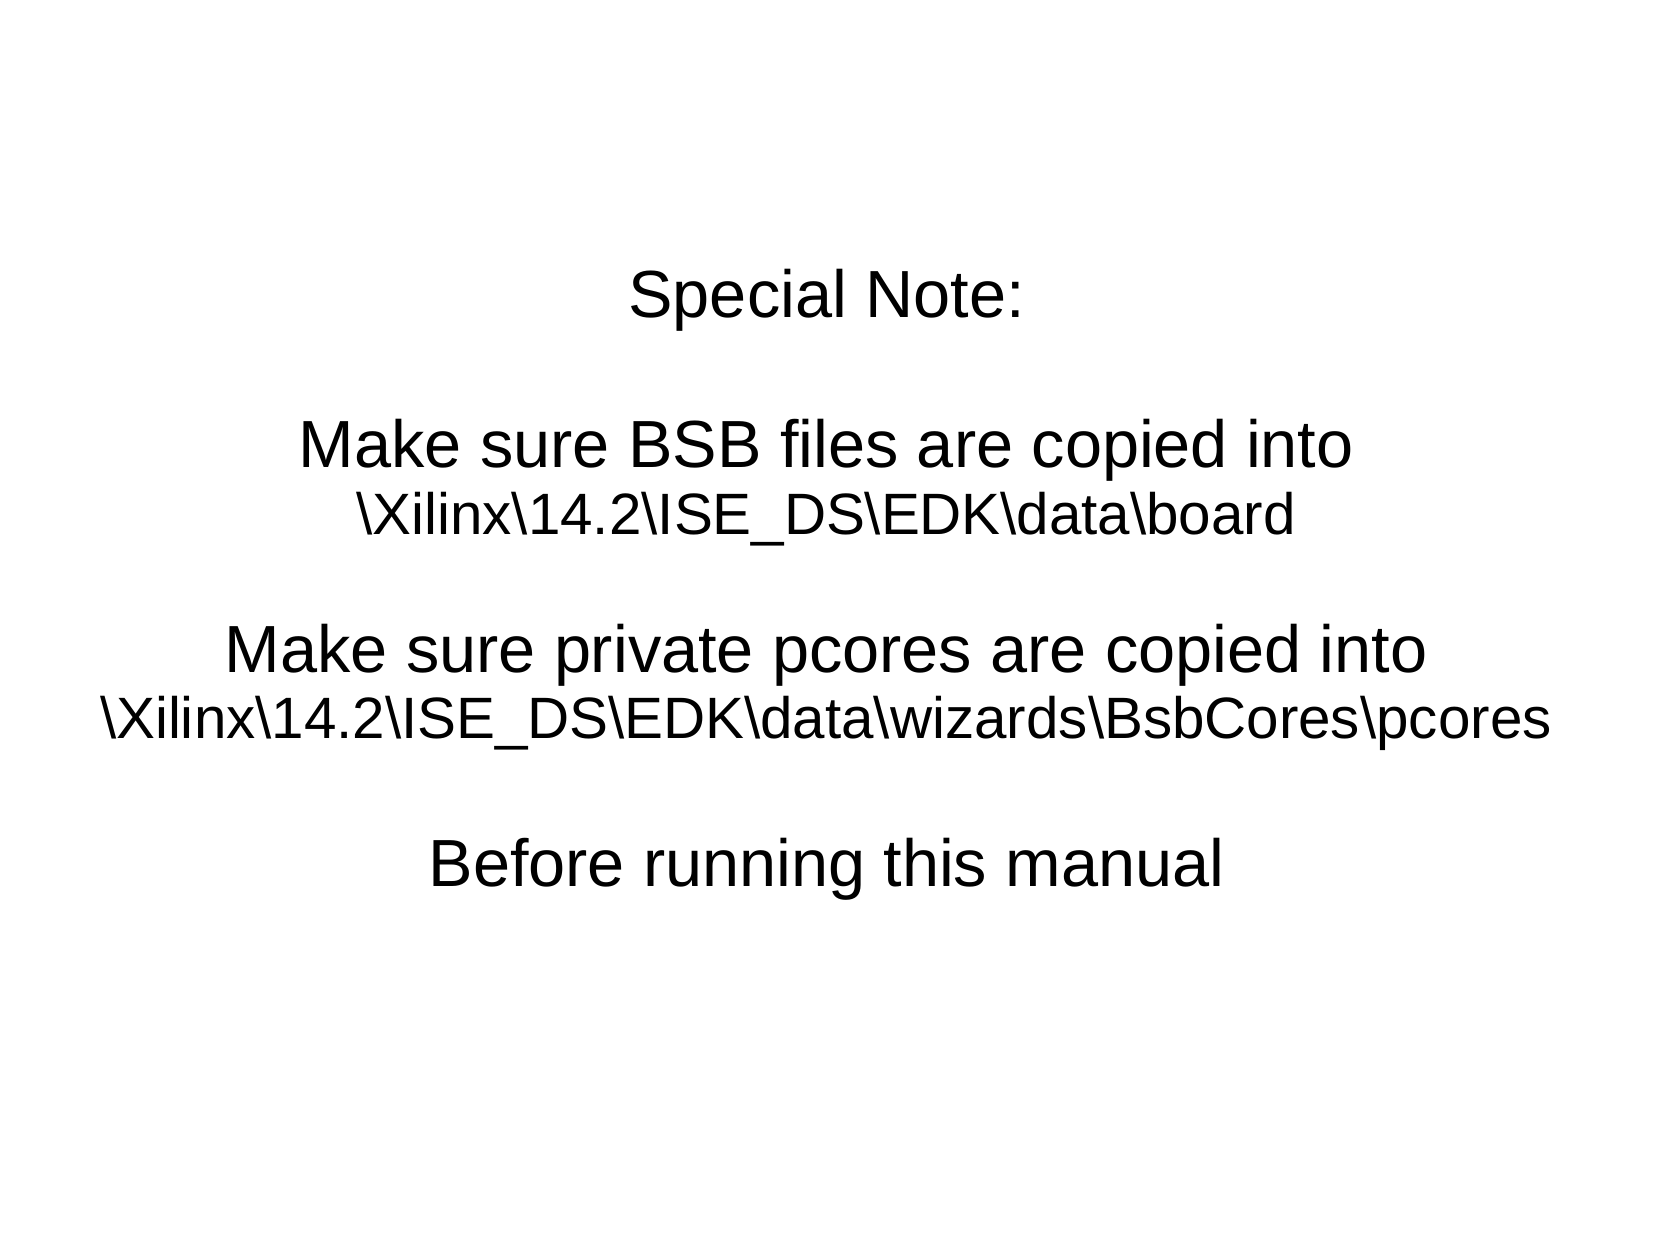

# Special Note:
Make sure BSB files are copied into
\Xilinx\14.2\ISE_DS\EDK\data\board
Make sure private pcores are copied into
\Xilinx\14.2\ISE_DS\EDK\data\wizards\BsbCores\pcores
Before running this manual